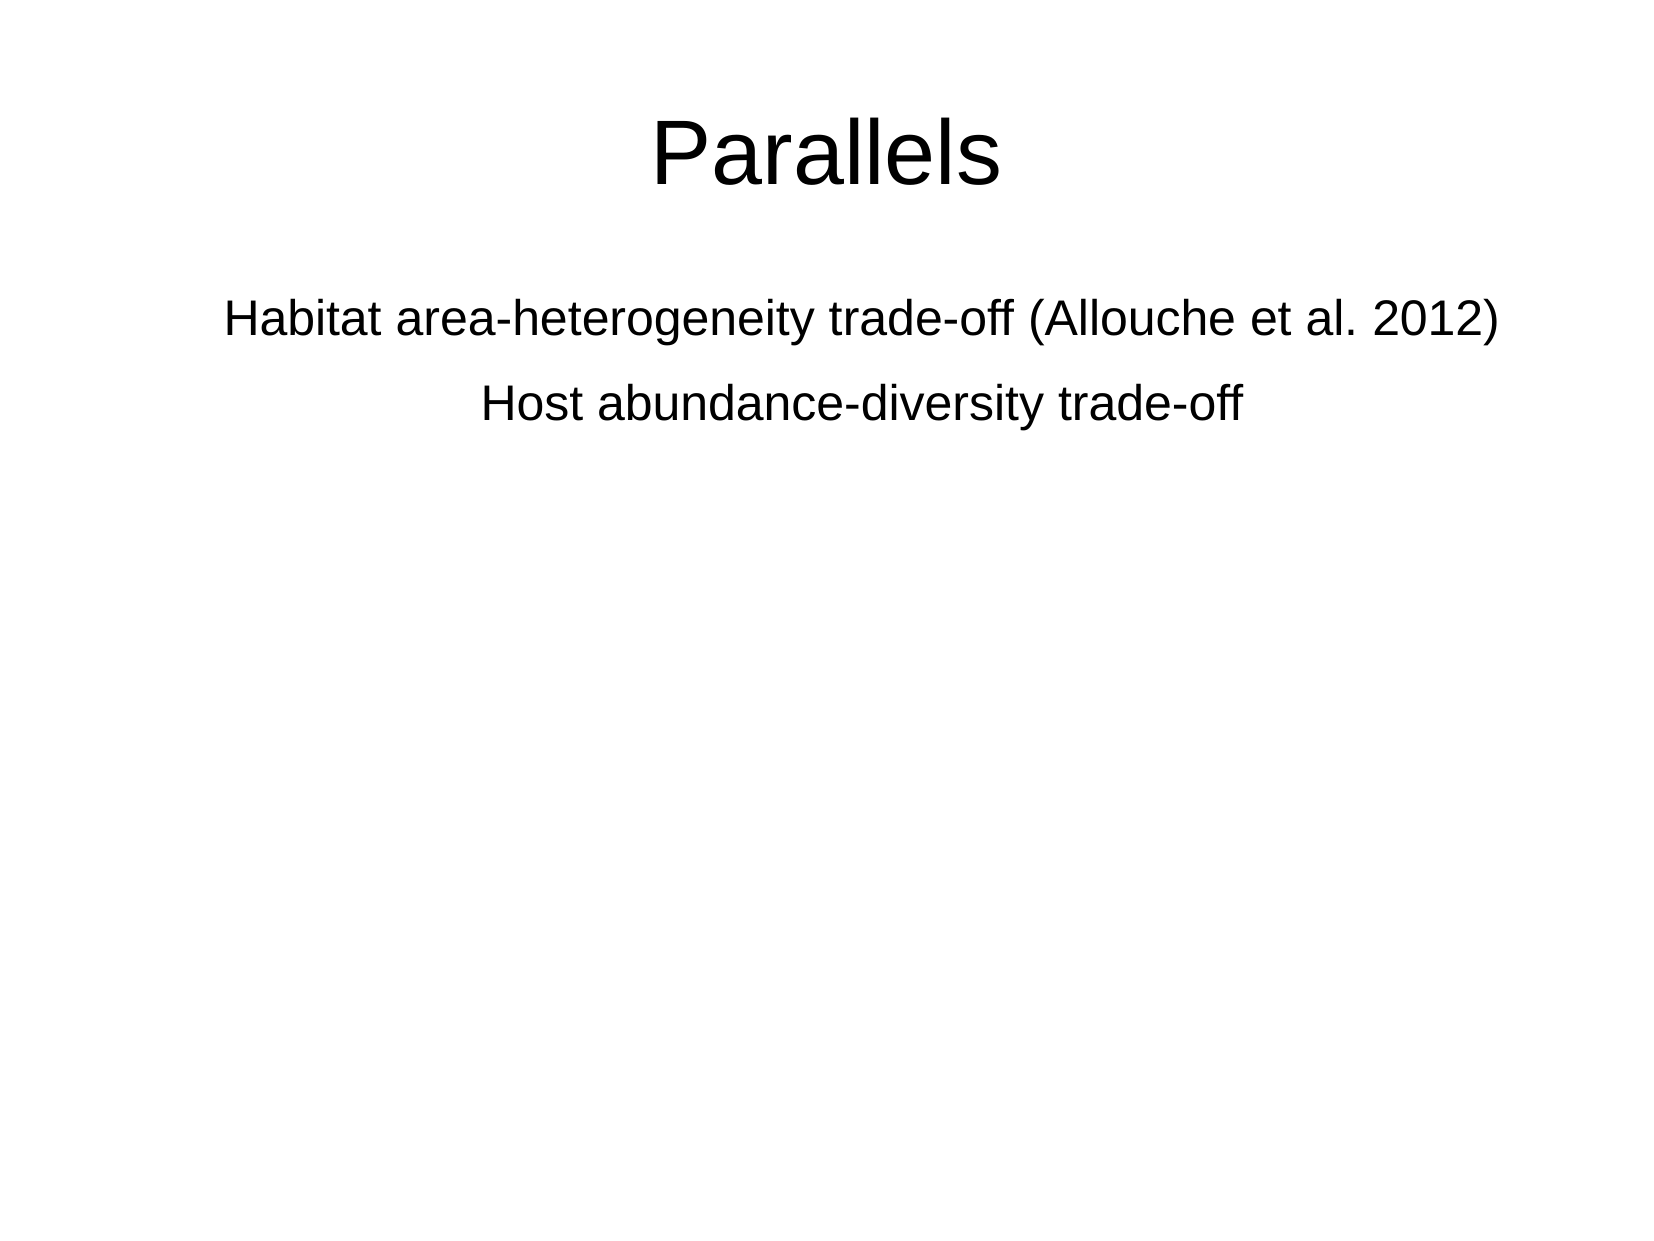

# Parallels
Habitat area-heterogeneity trade-off (Allouche et al. 2012)
Host abundance-diversity trade-off